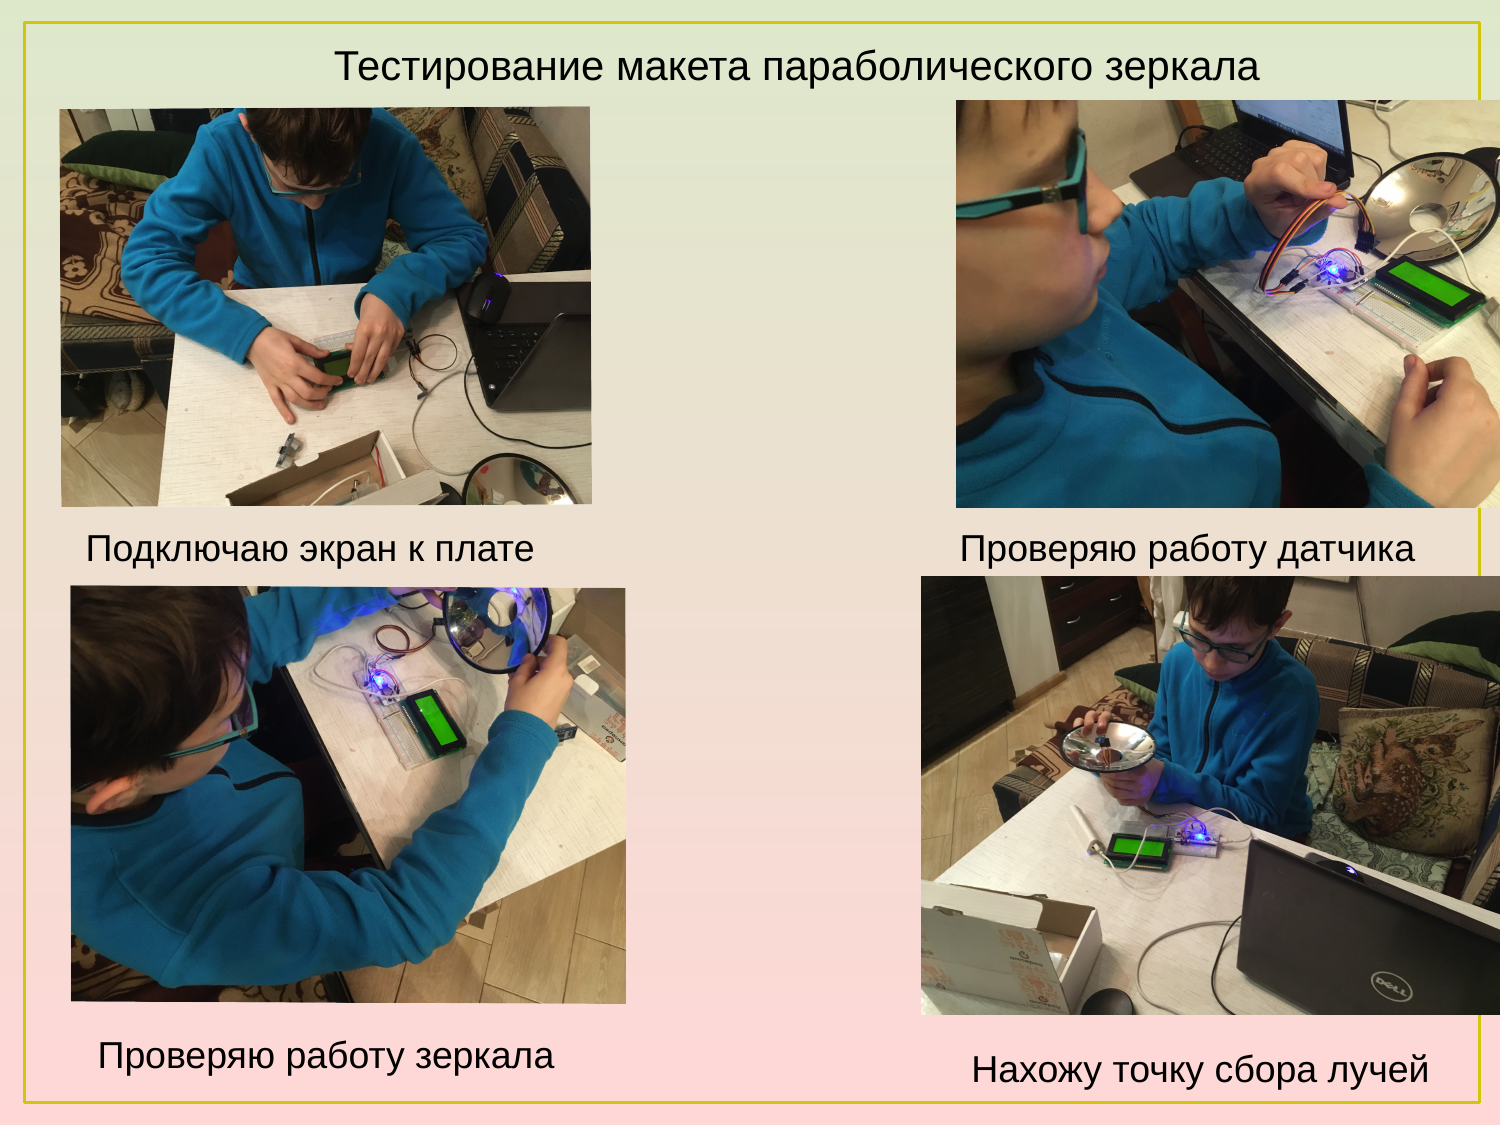

Тестирование макета параболического зеркала
Подключаю экран к плате
Проверяю работу датчика
Проверяю работу зеркала
Нахожу точку сбора лучей